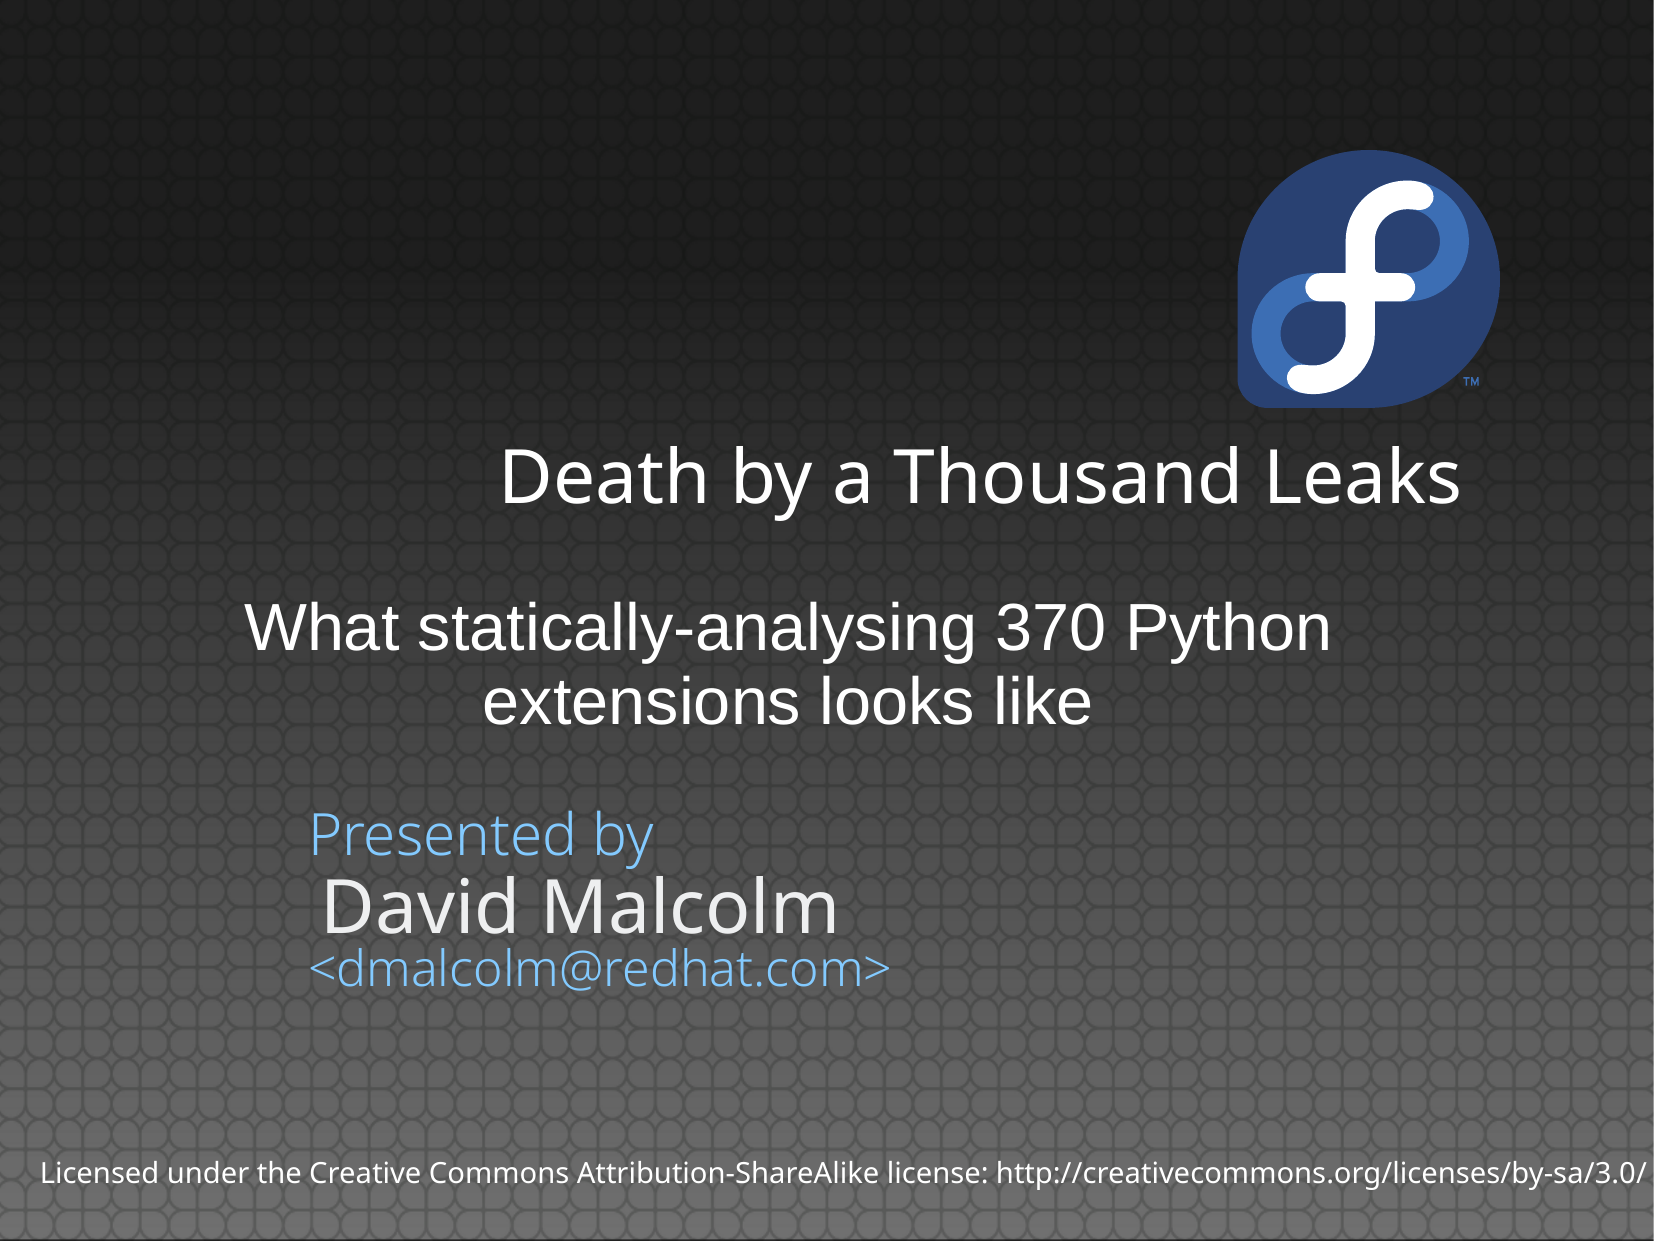

Death by a Thousand Leaks
# What statically-analysing 370 Python extensions looks like
Presented by
David Malcolm
		<dmalcolm@redhat.com>
Licensed under the Creative Commons Attribution-ShareAlike license: http://creativecommons.org/licenses/by-sa/3.0/